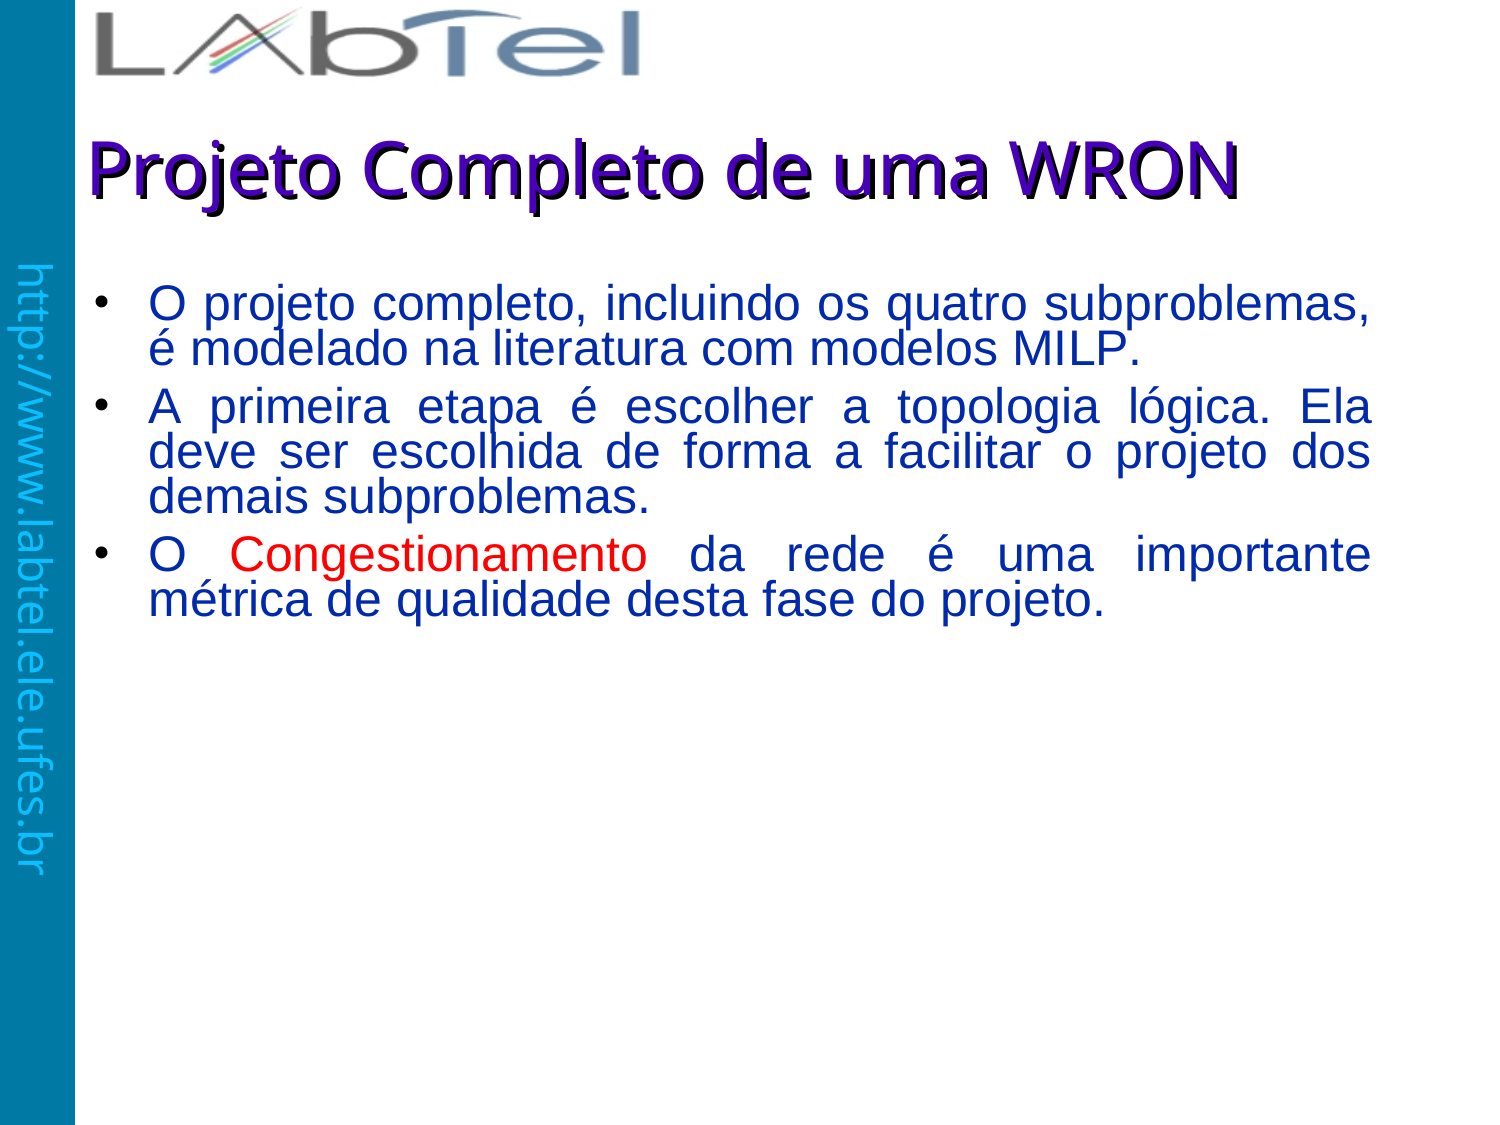

# Projeto Completo de uma WRON
O projeto completo, incluindo os quatro subproblemas, é modelado na literatura com modelos MILP.
A primeira etapa é escolher a topologia lógica. Ela deve ser escolhida de forma a facilitar o projeto dos demais subproblemas.
O Congestionamento da rede é uma importante métrica de qualidade desta fase do projeto.